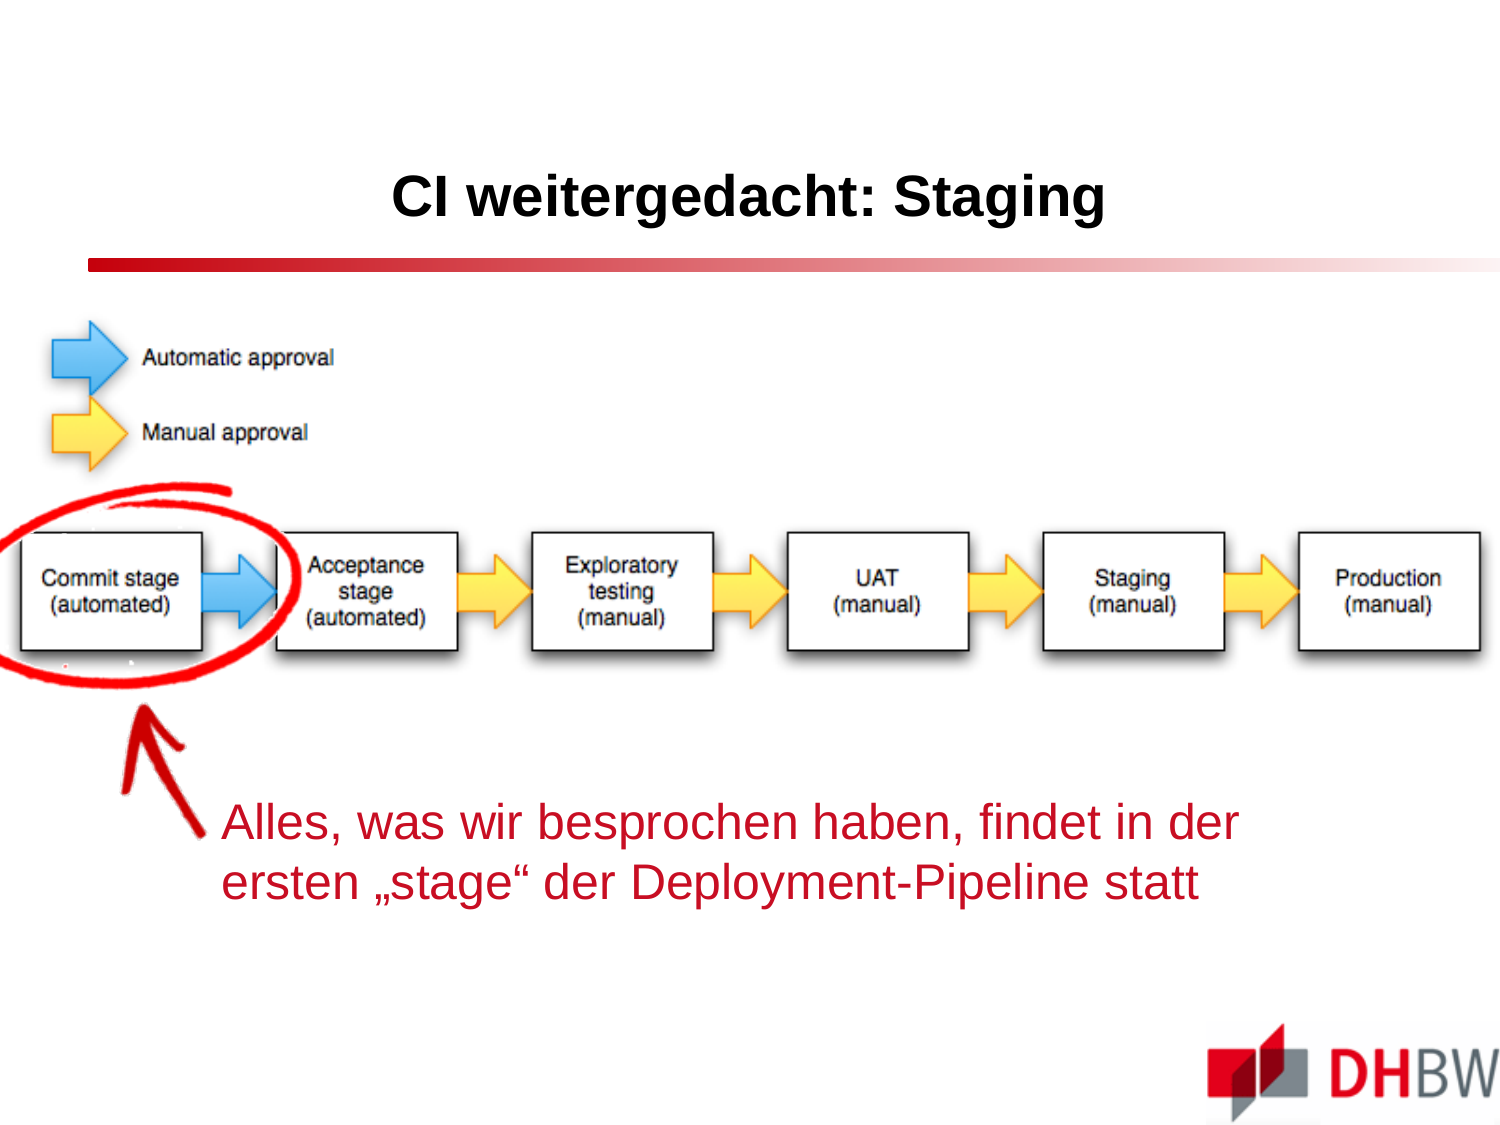

# CI weitergedacht: Staging
Alles, was wir besprochen haben, findet in der ersten „stage“ der Deployment-Pipeline statt